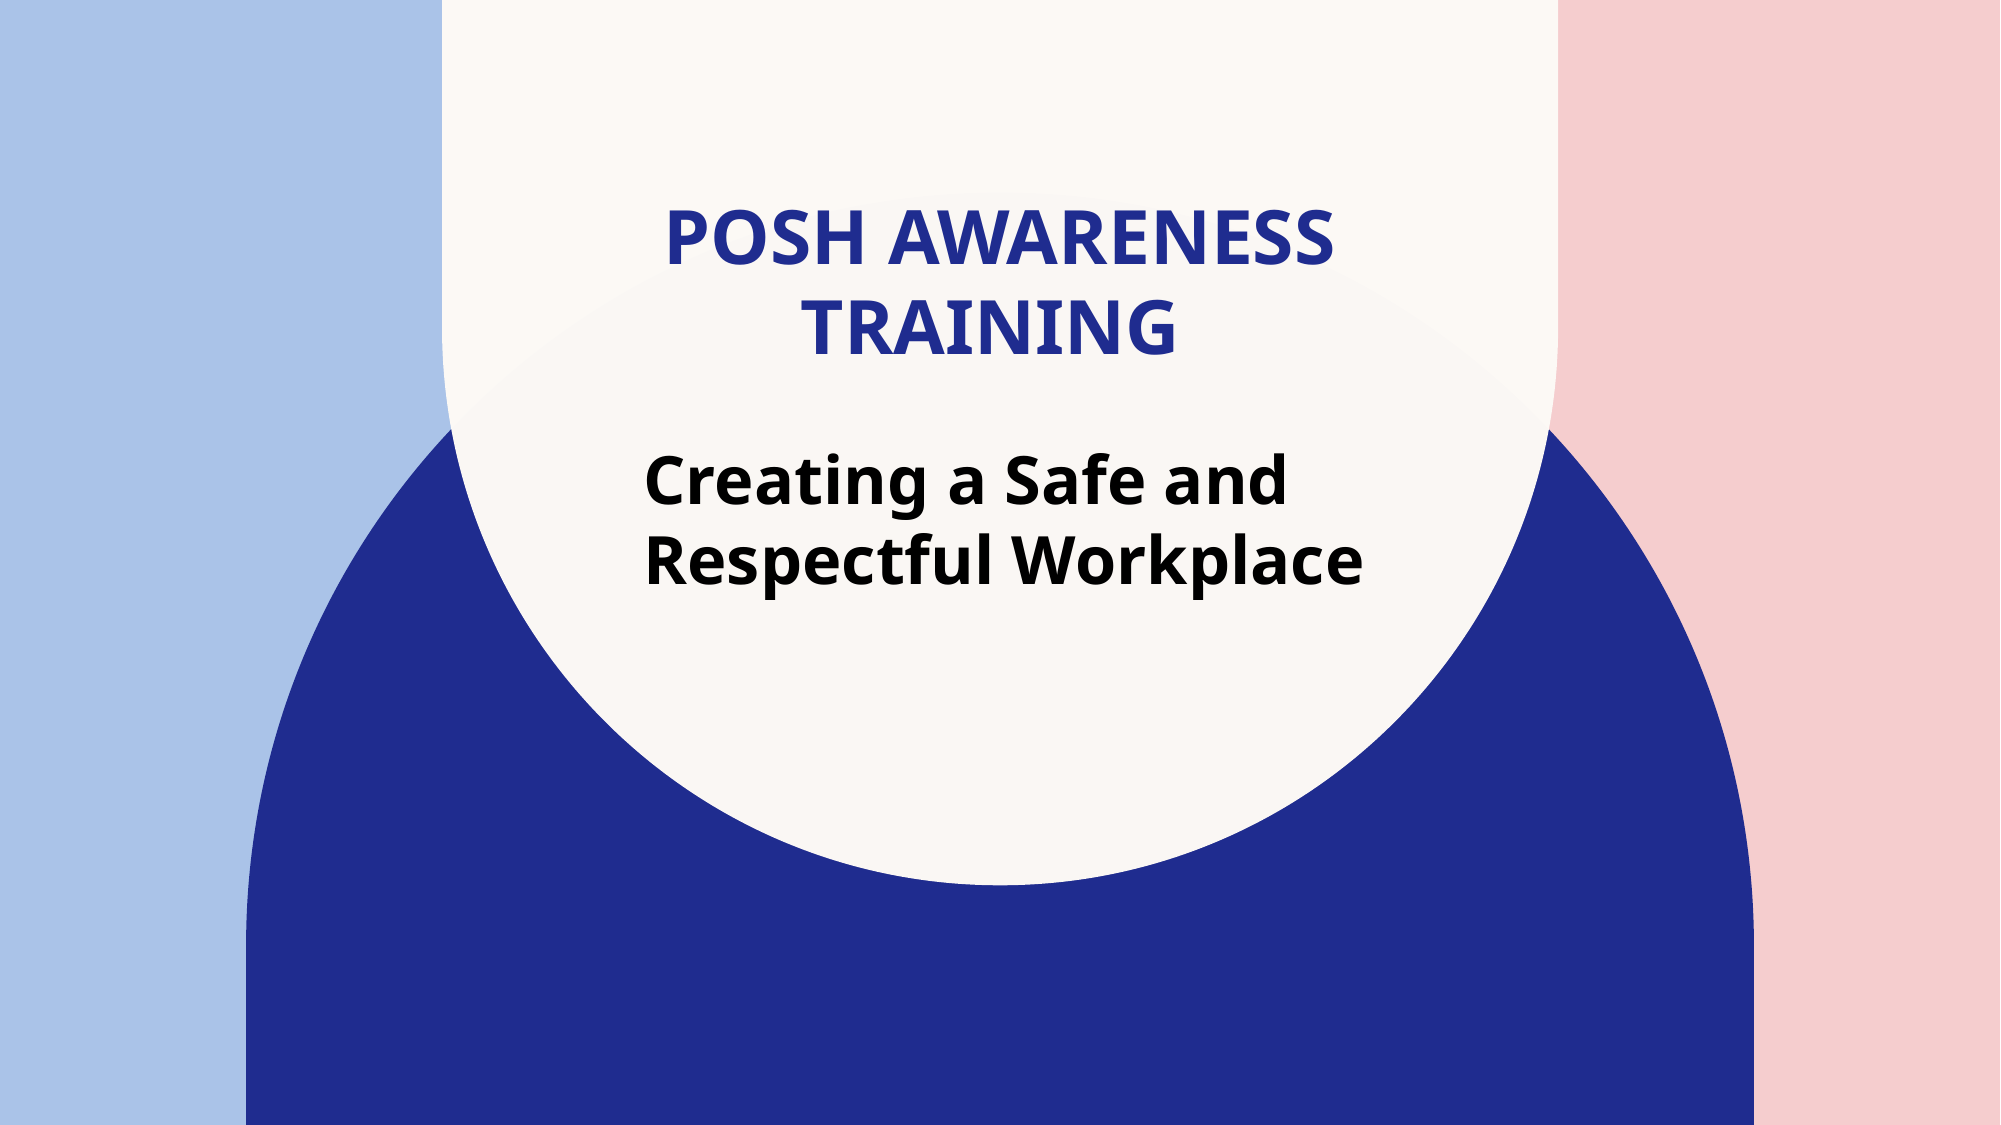

# POSH Awareness Training
Creating a Safe and Respectful Workplace